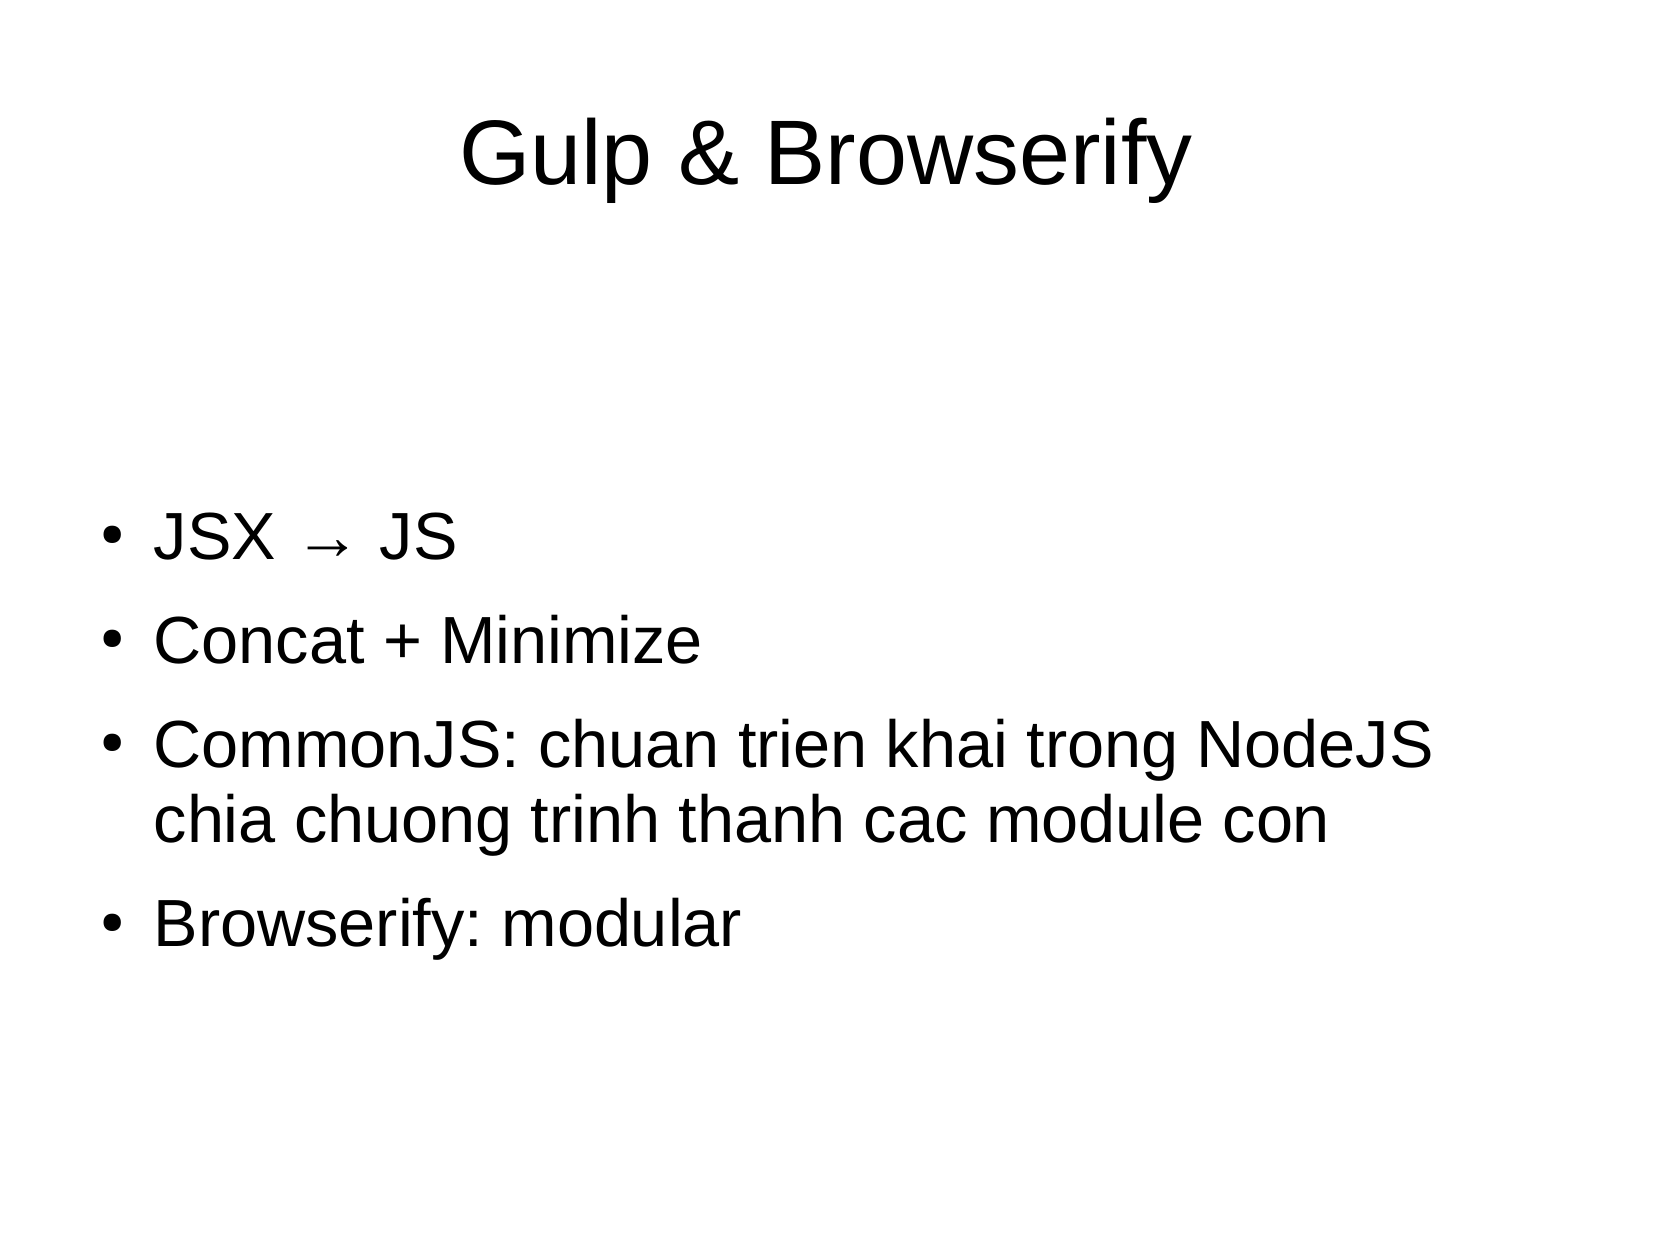

# Gulp & Browserify
JSX → JS
Concat + Minimize
CommonJS: chuan trien khai trong NodeJS chia chuong trinh thanh cac module con
Browserify: modular